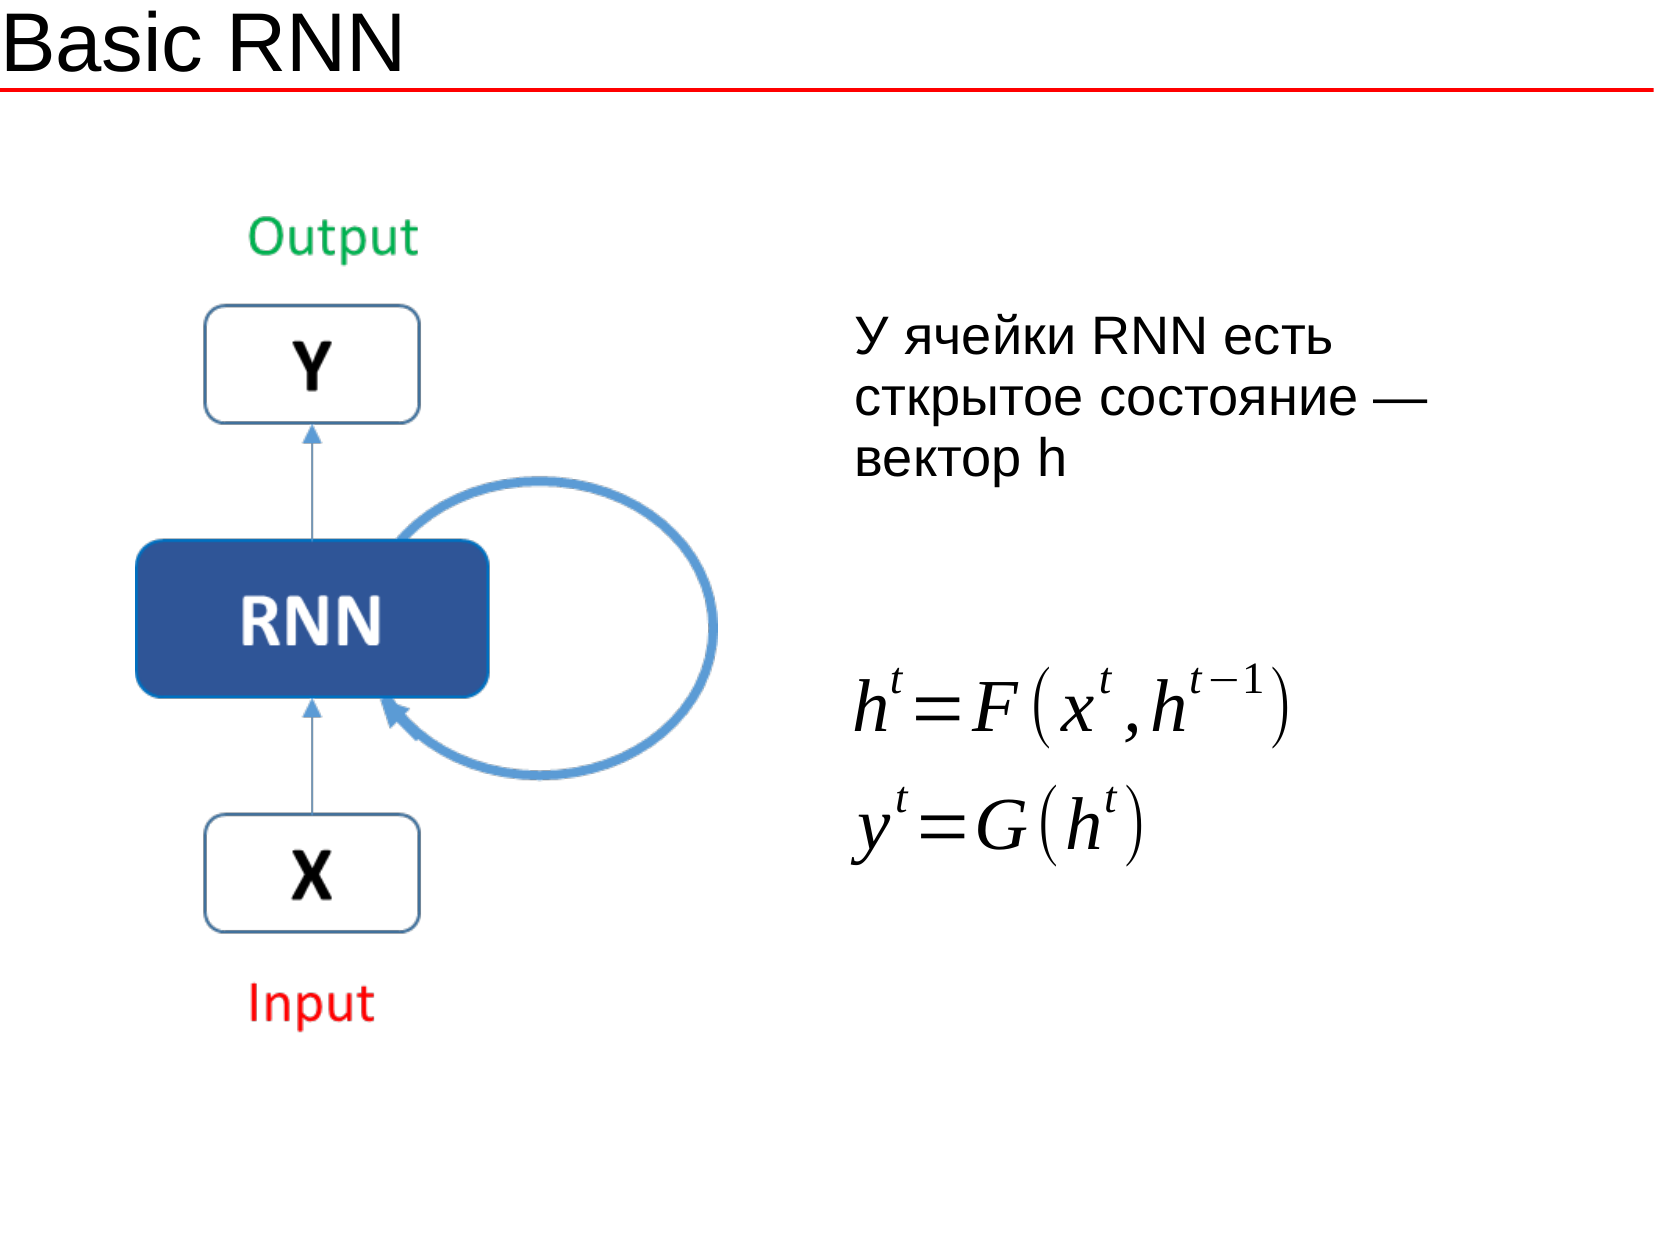

# Basic RNN
У ячейки RNN есть сткрытое состояние — вектор h